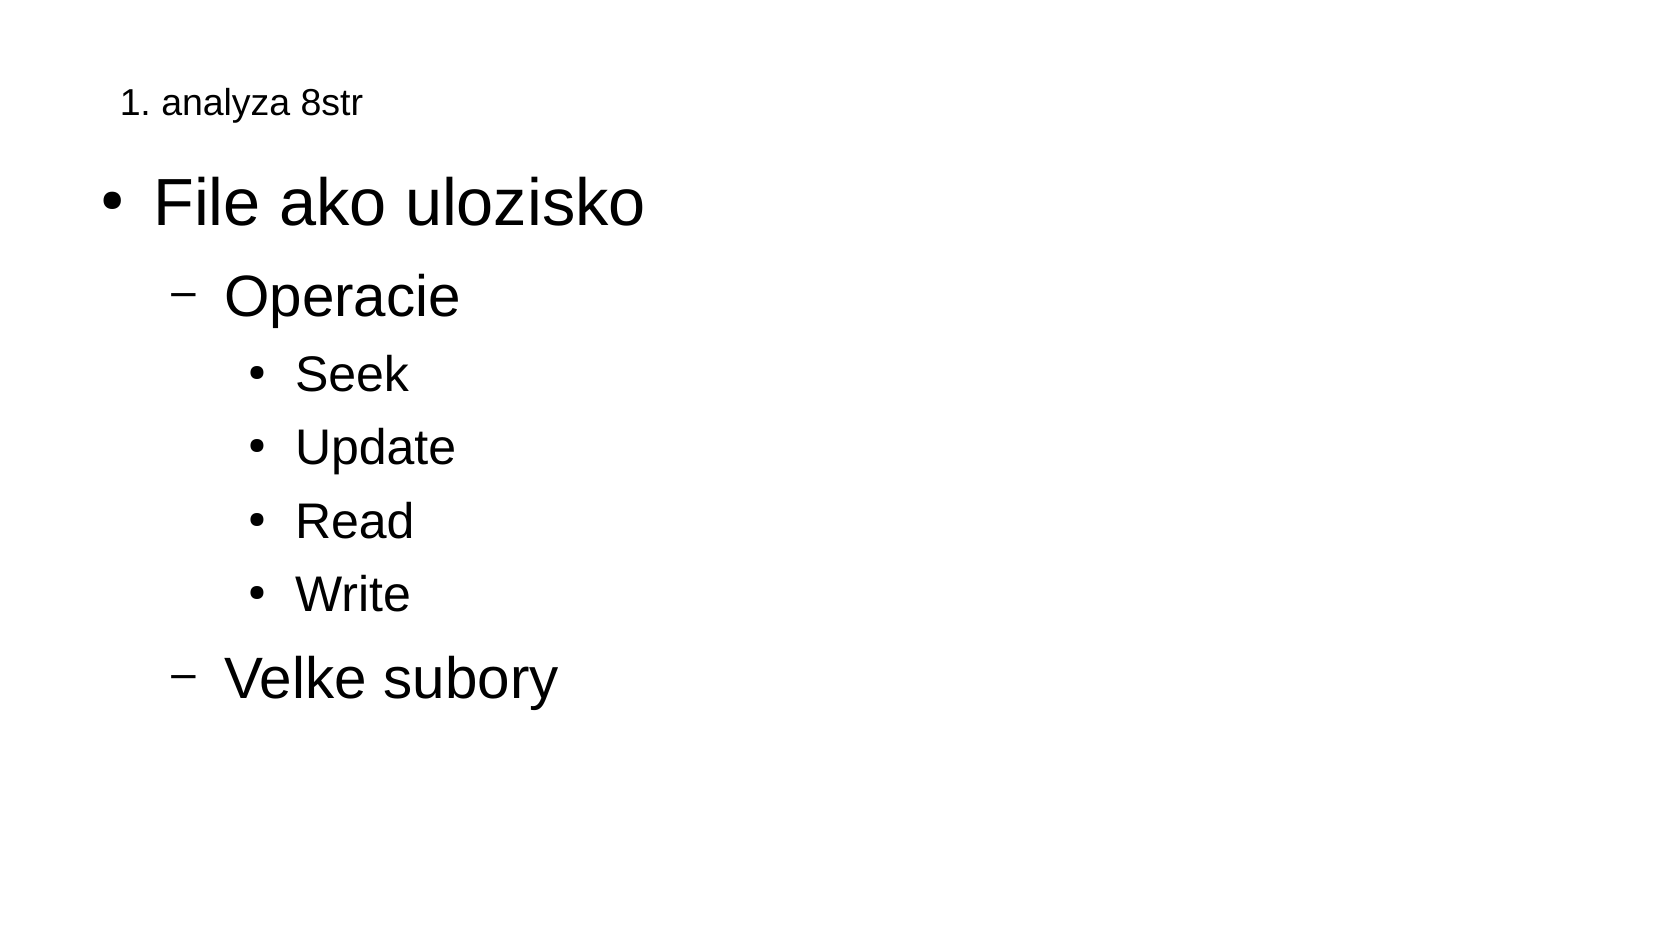

1. analyza 8str
# File ako ulozisko
Operacie
Seek
Update
Read
Write
Velke subory